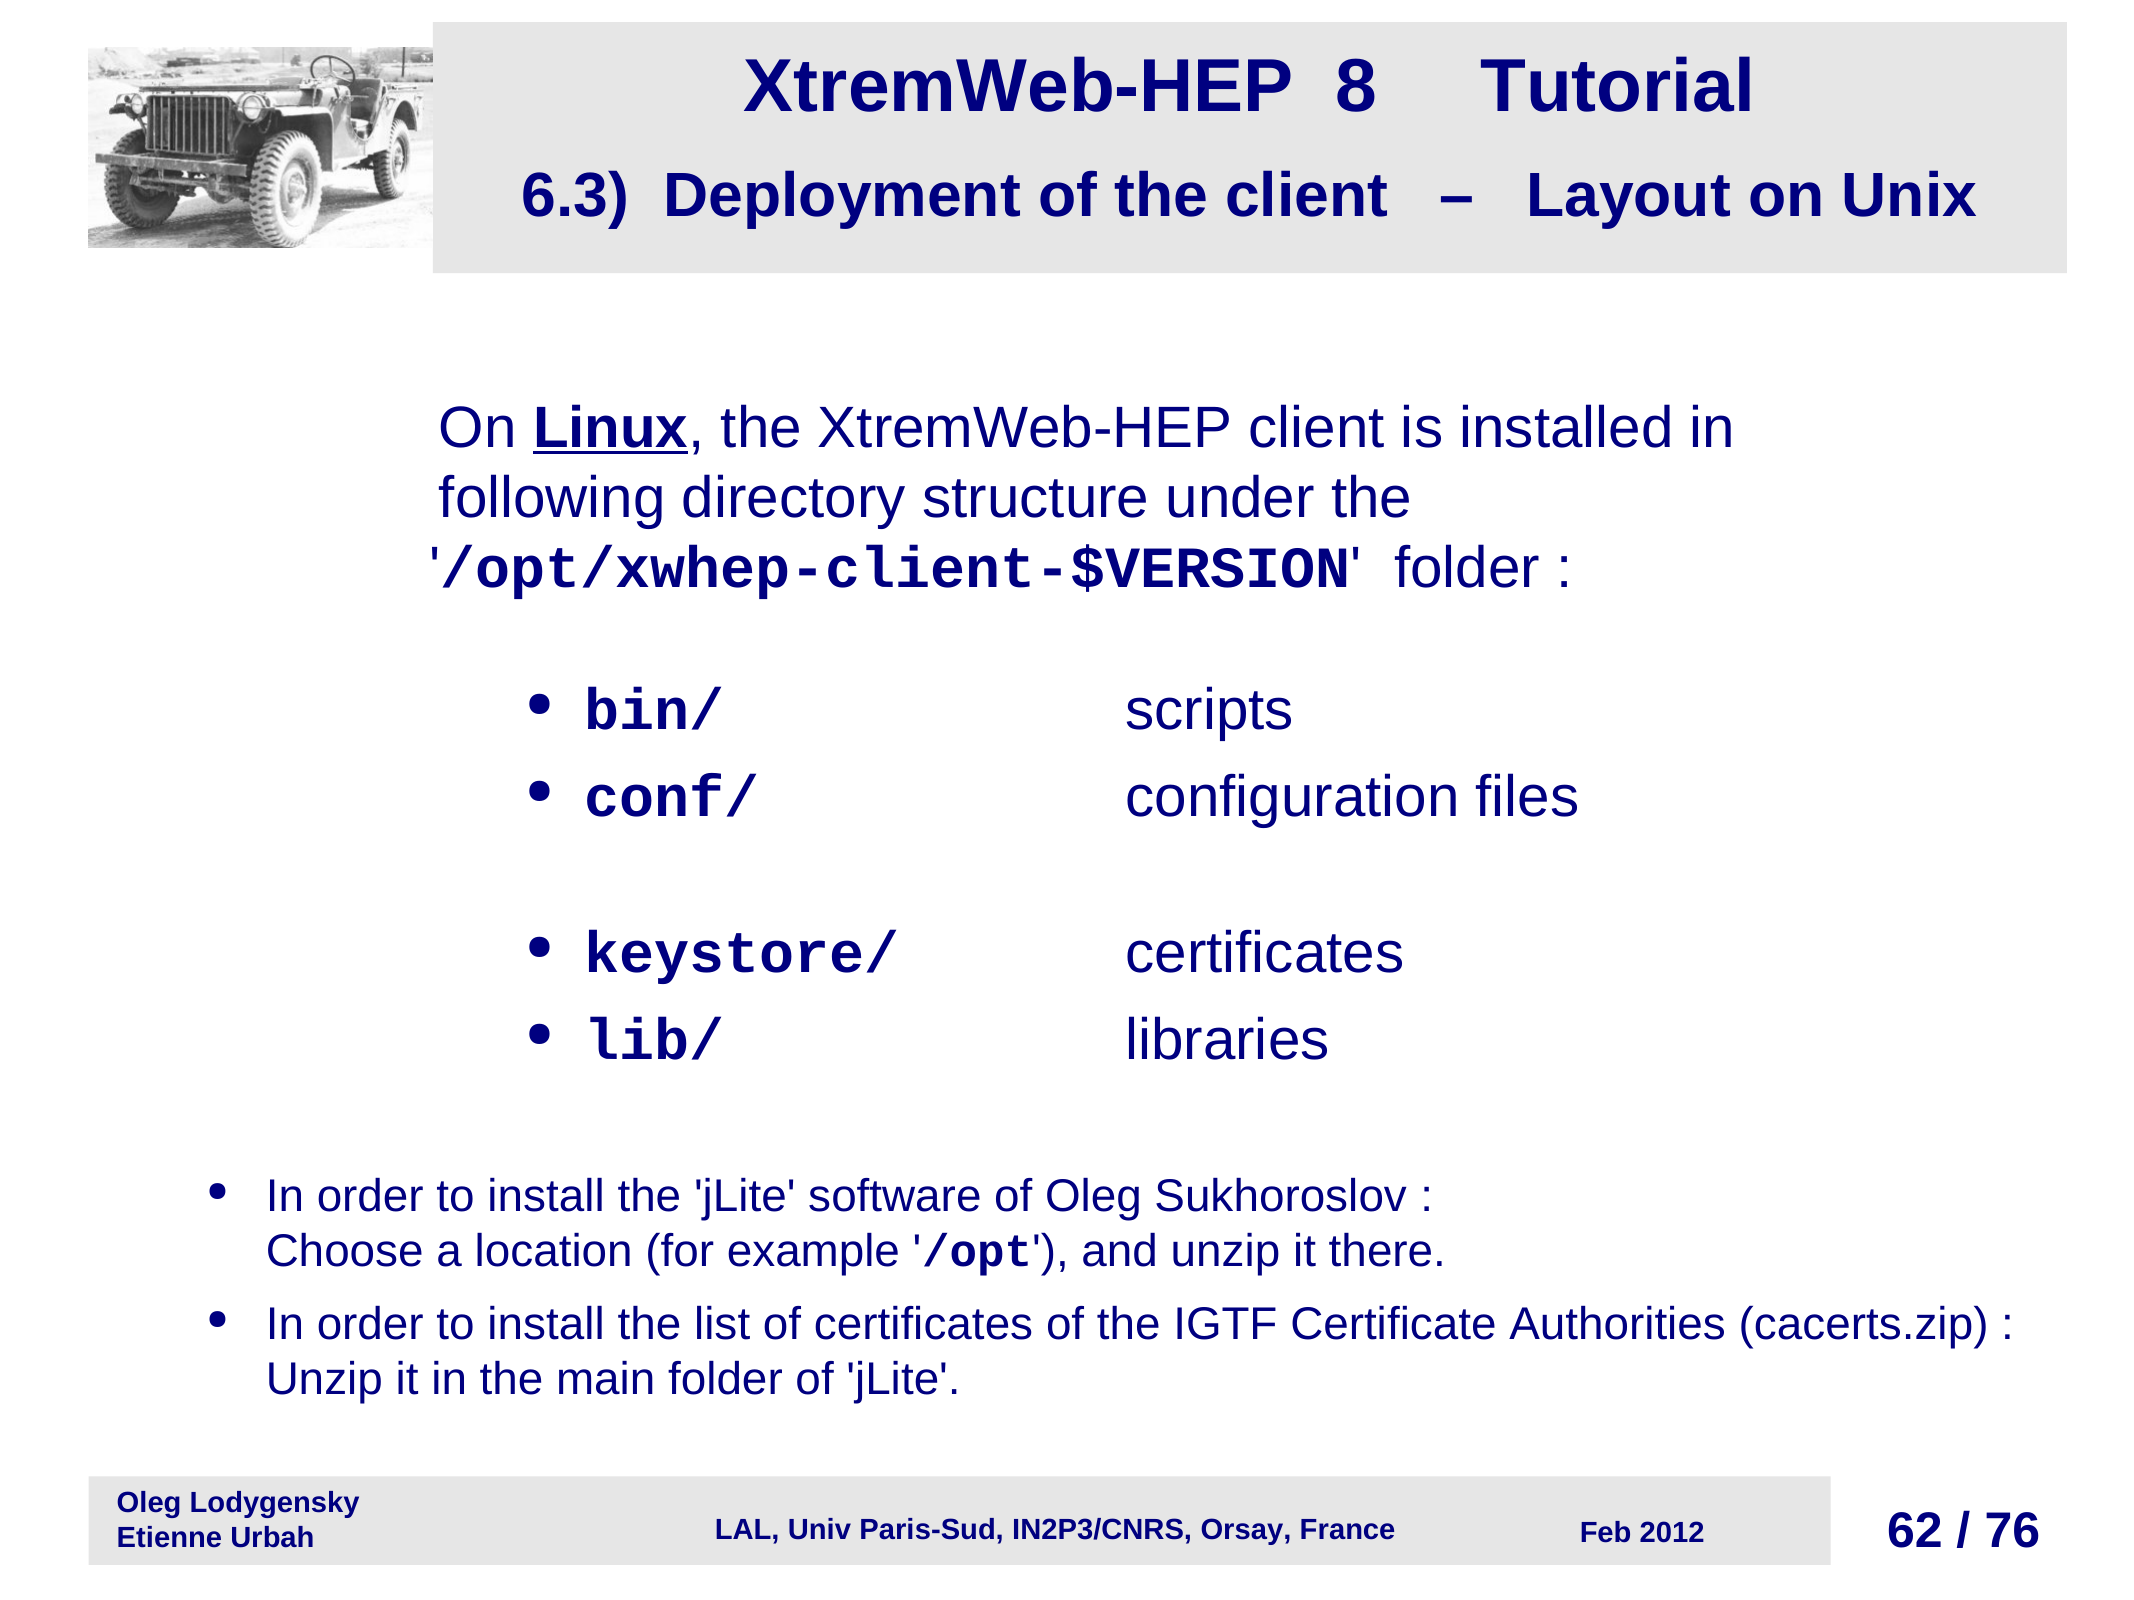

# 6.3) Deployment of the client – Layout on Unix
On Linux, the XtremWeb-HEP client is installed in following directory structure under the
'/opt/xwhep-client-$VERSION' folder :
bin/
conf/
keystore/
lib/
scripts
configuration files
certificates
libraries
In order to install the 'jLite' software of Oleg Sukhoroslov :
Choose a location (for example '/opt'), and unzip it there.
In order to install the list of certificates of the IGTF Certificate Authorities (cacerts.zip) :
Unzip it in the main folder of 'jLite'.
62